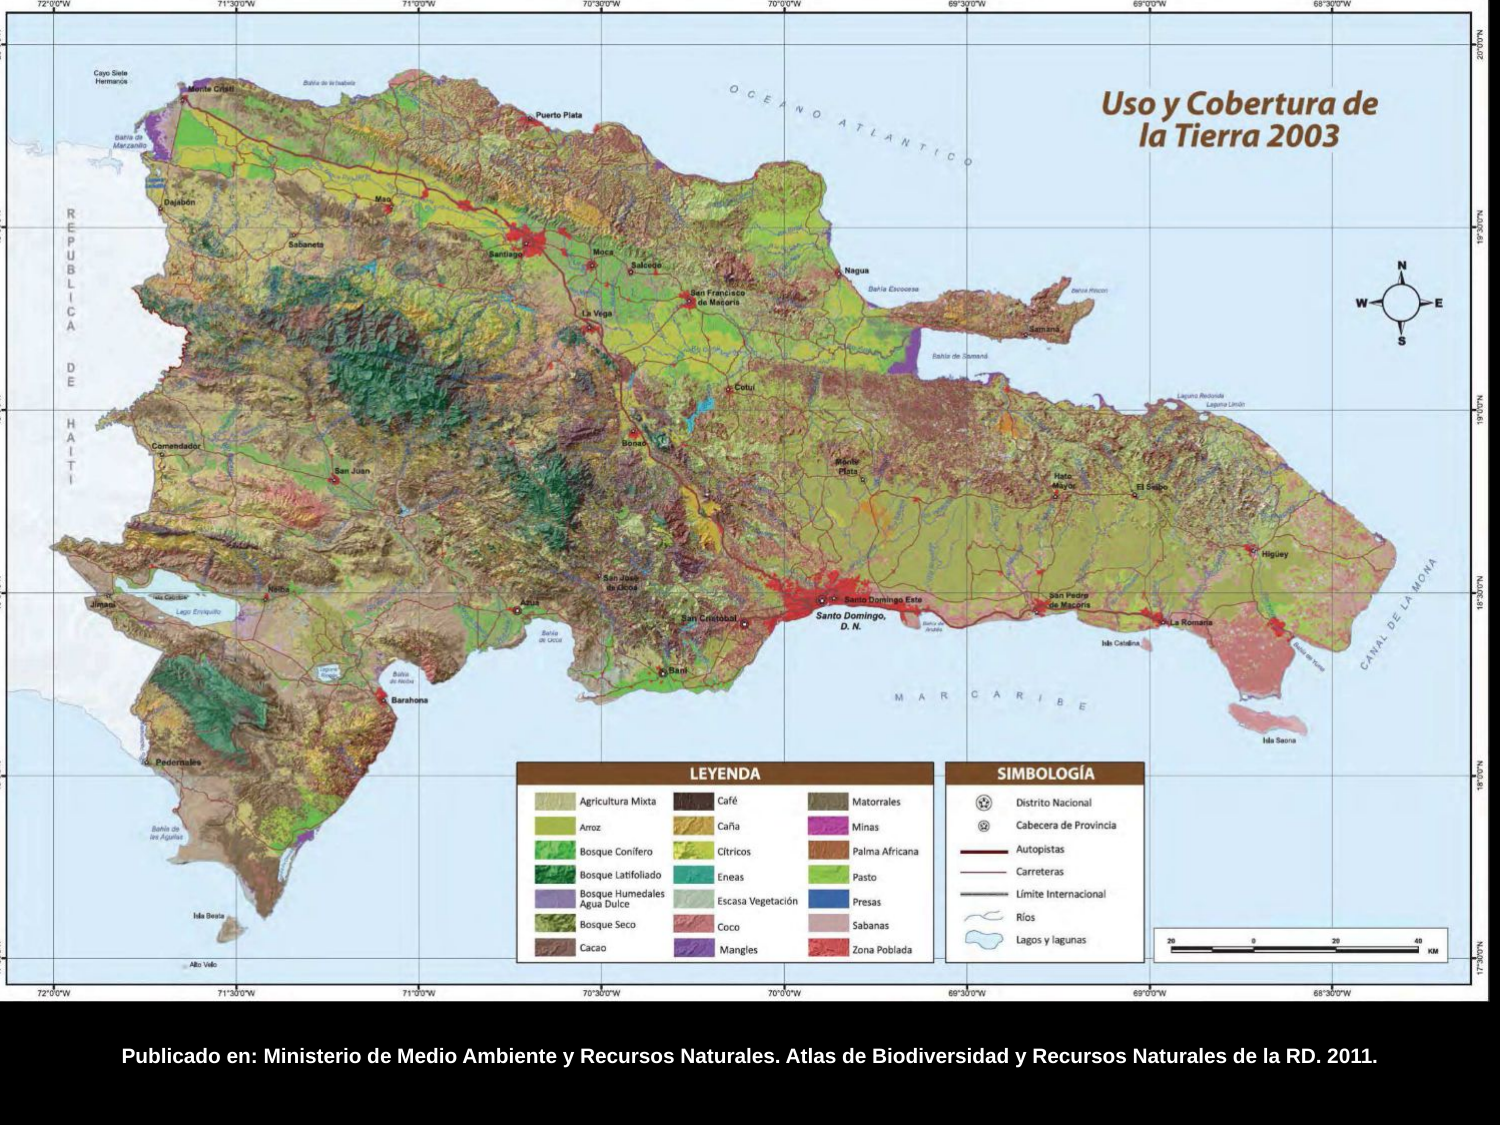

Publicado en: Ministerio de Medio Ambiente y Recursos Naturales. Atlas de Biodiversidad y Recursos Naturales de la RD. 2011.